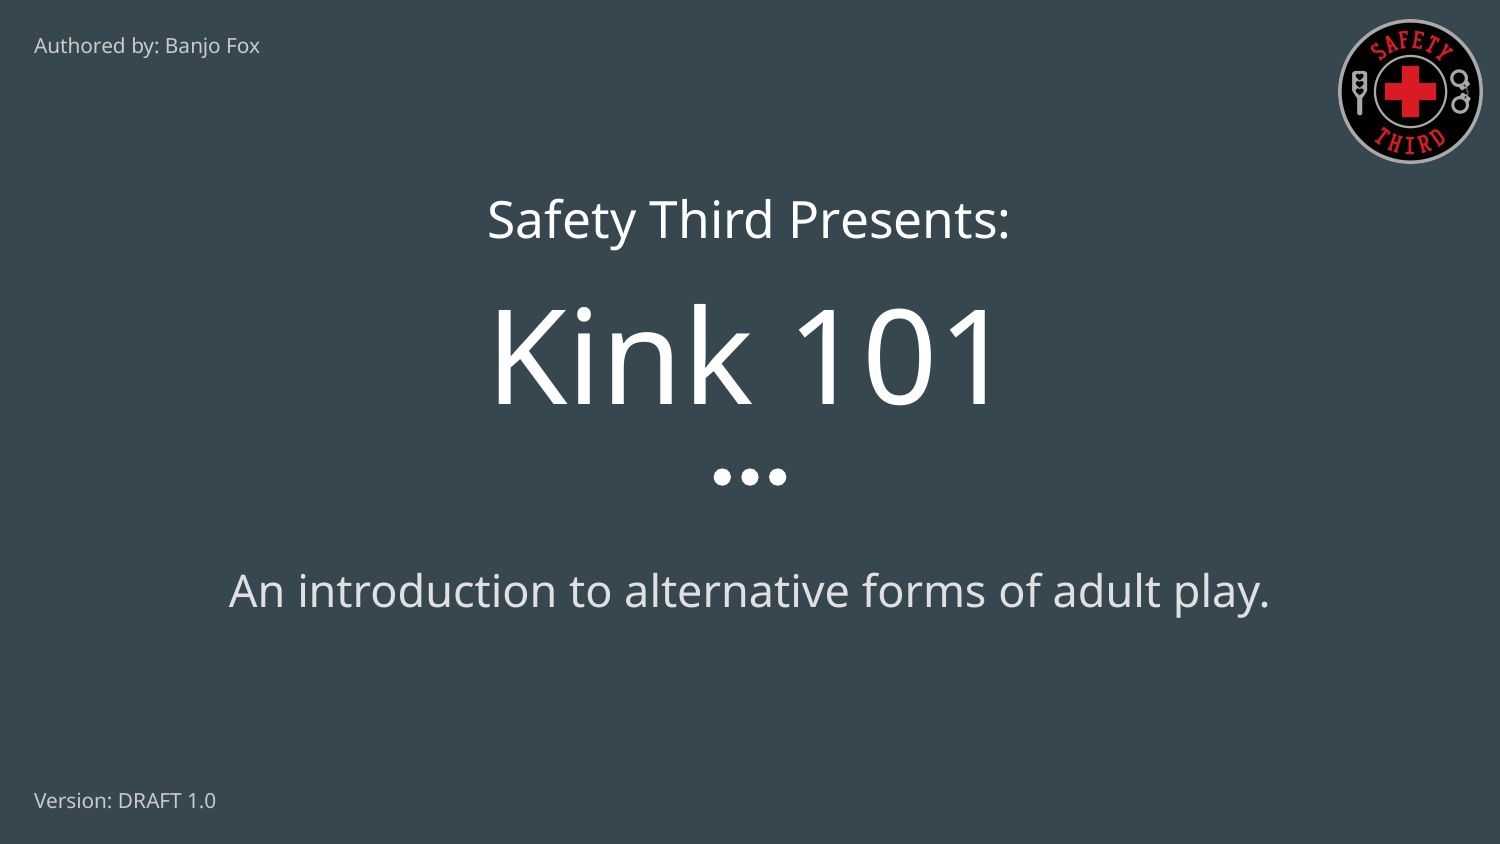

# Safety Third Presents: Kink 101
An introduction to alternative forms of adult play.